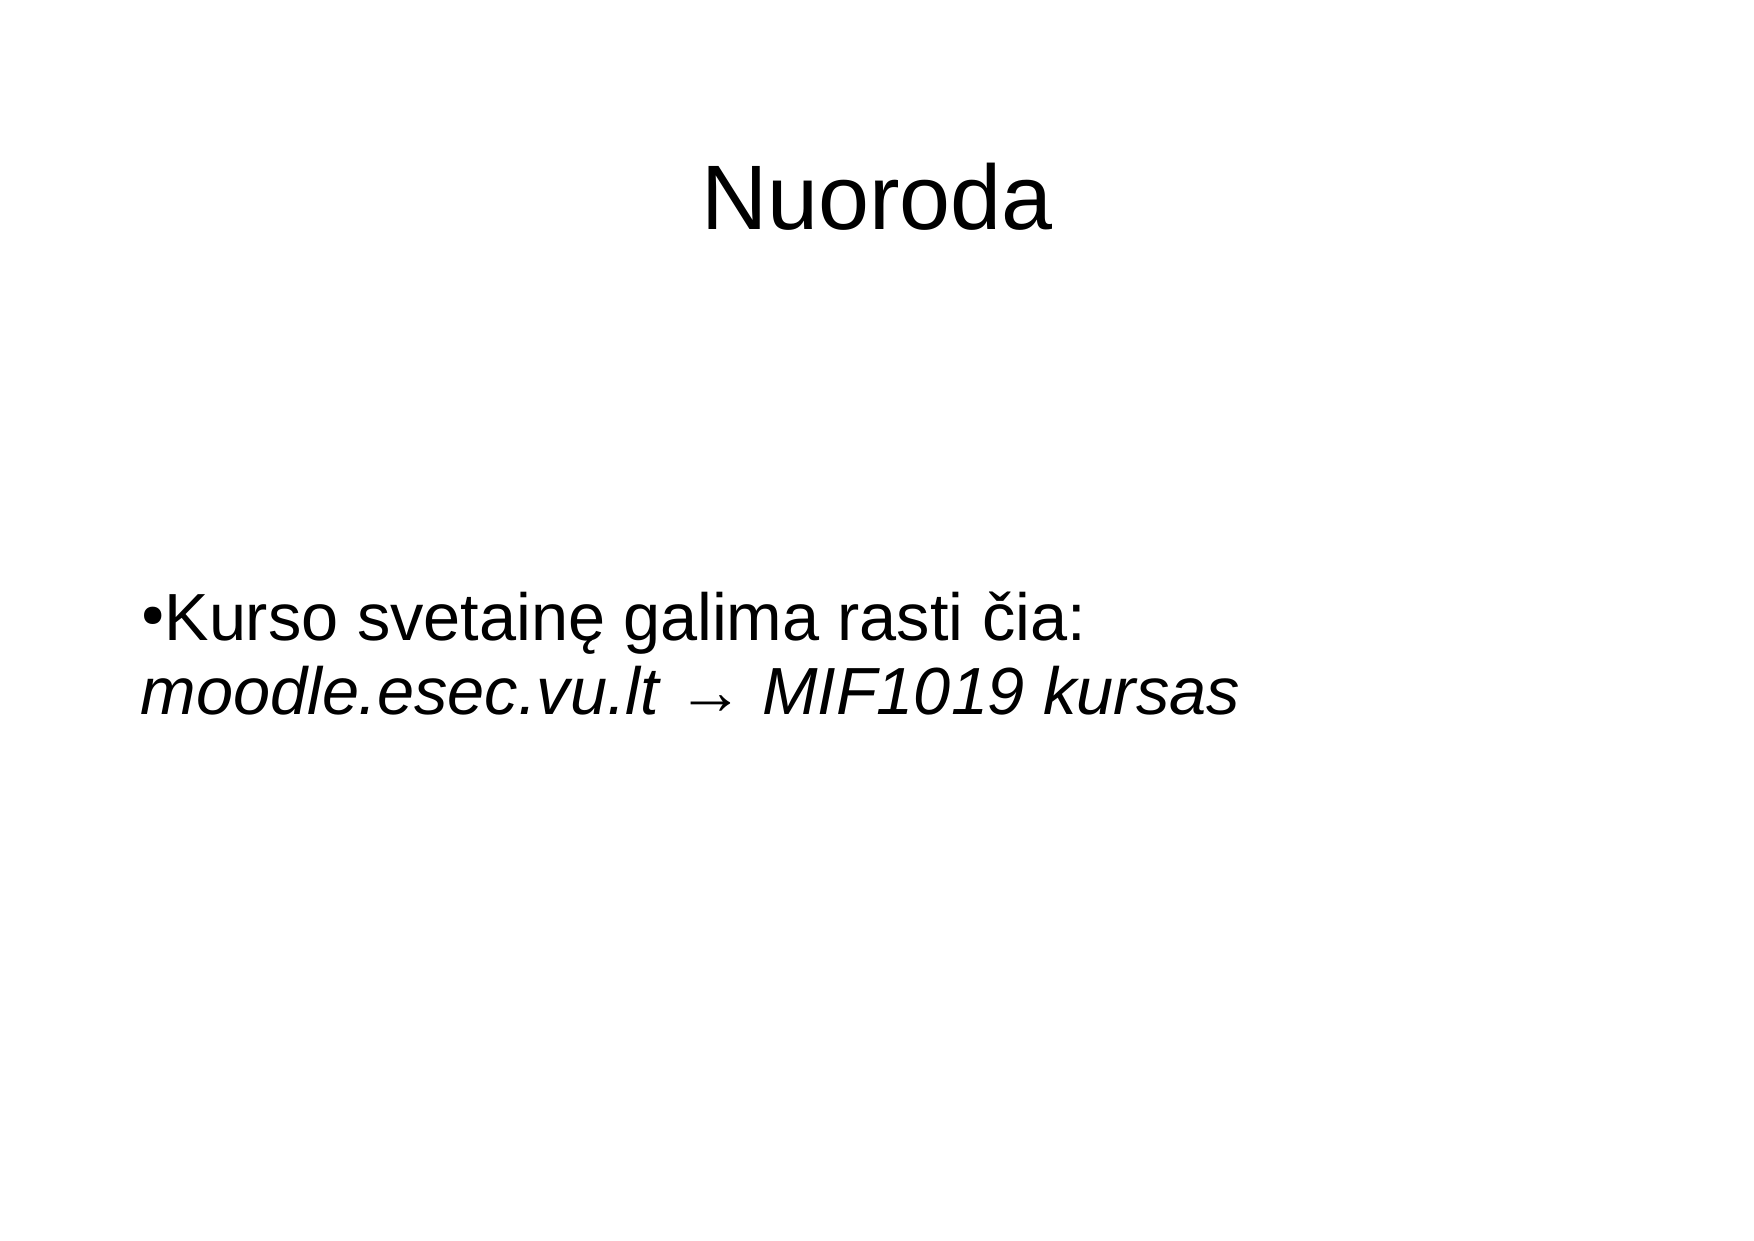

# Nuoroda
Kurso svetainę galima rasti čia: moodle.esec.vu.lt → MIF1019 kursas